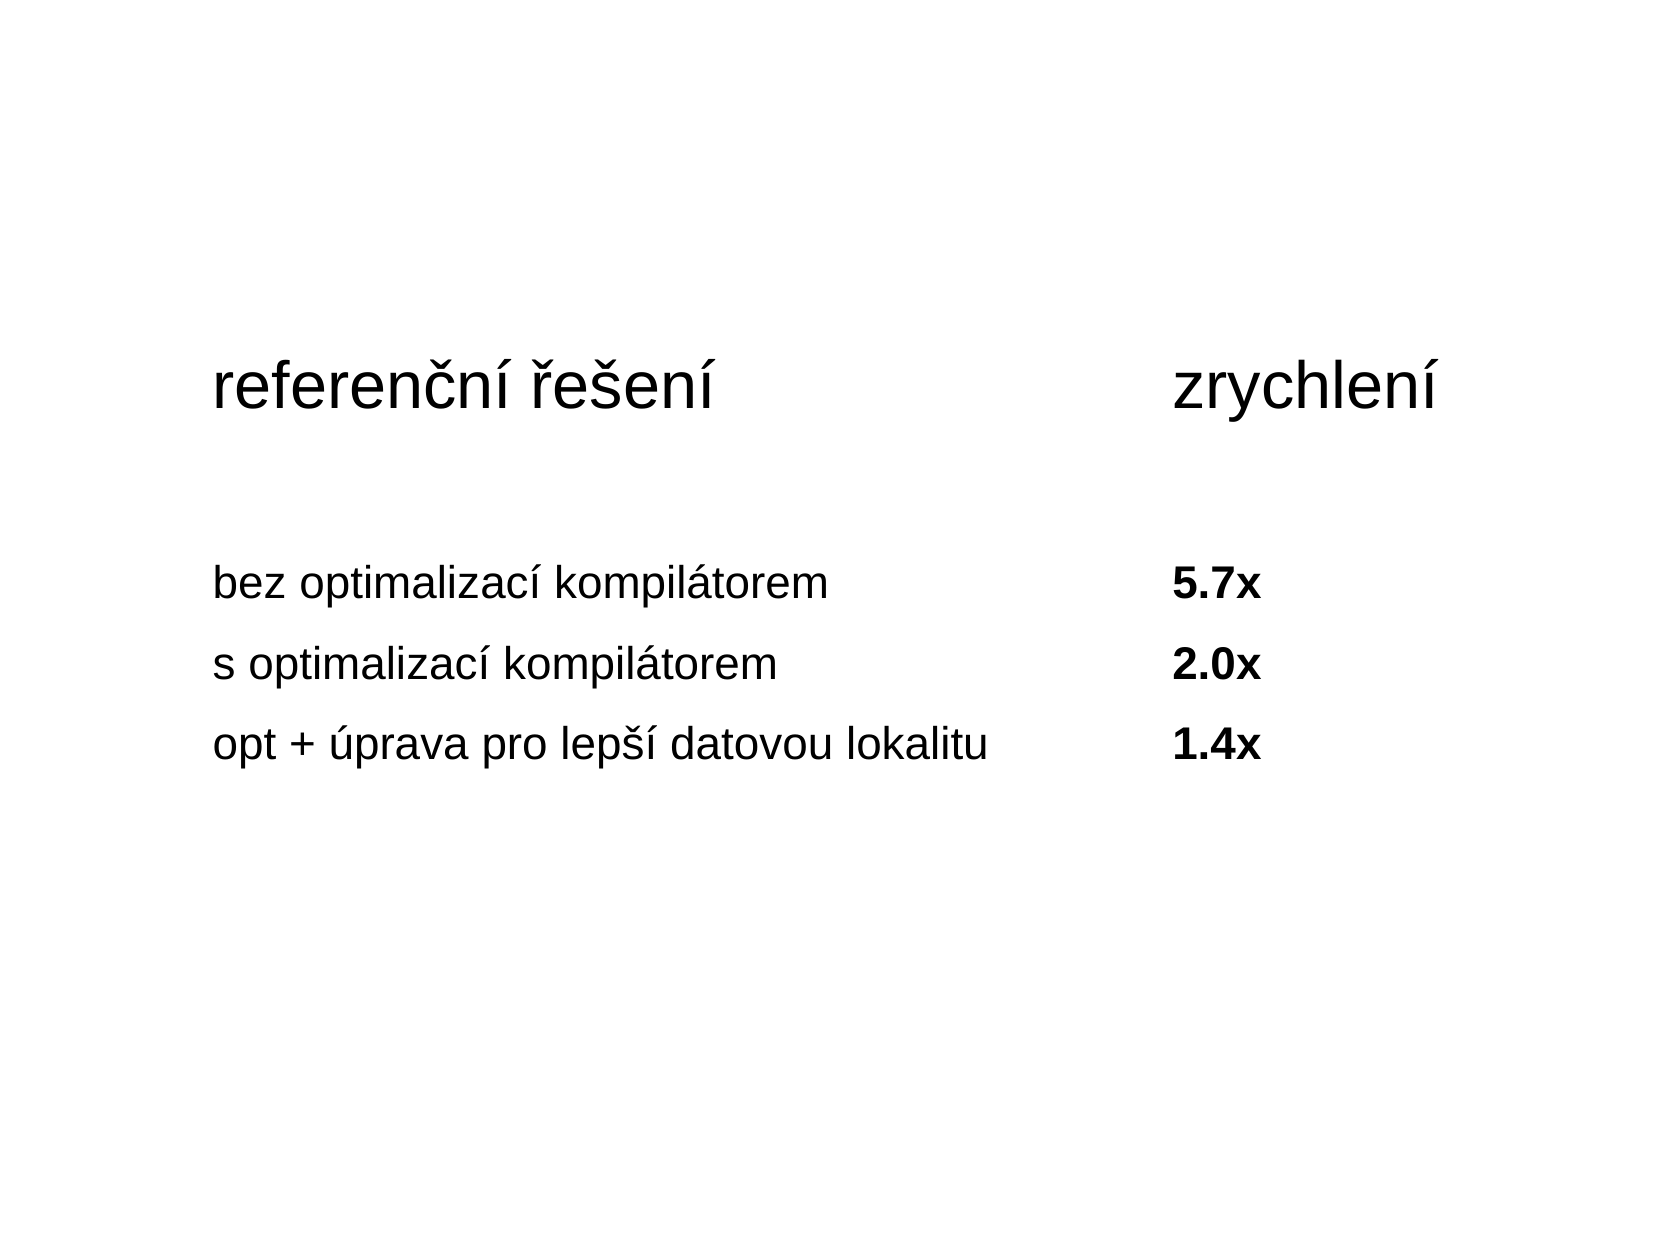

# referenční řešení							zrychlení
bez optimalizací kompilátorem					5.7x
s optimalizací kompilátorem						2.0x
opt + úprava pro lepší datovou lokalitu			1.4x